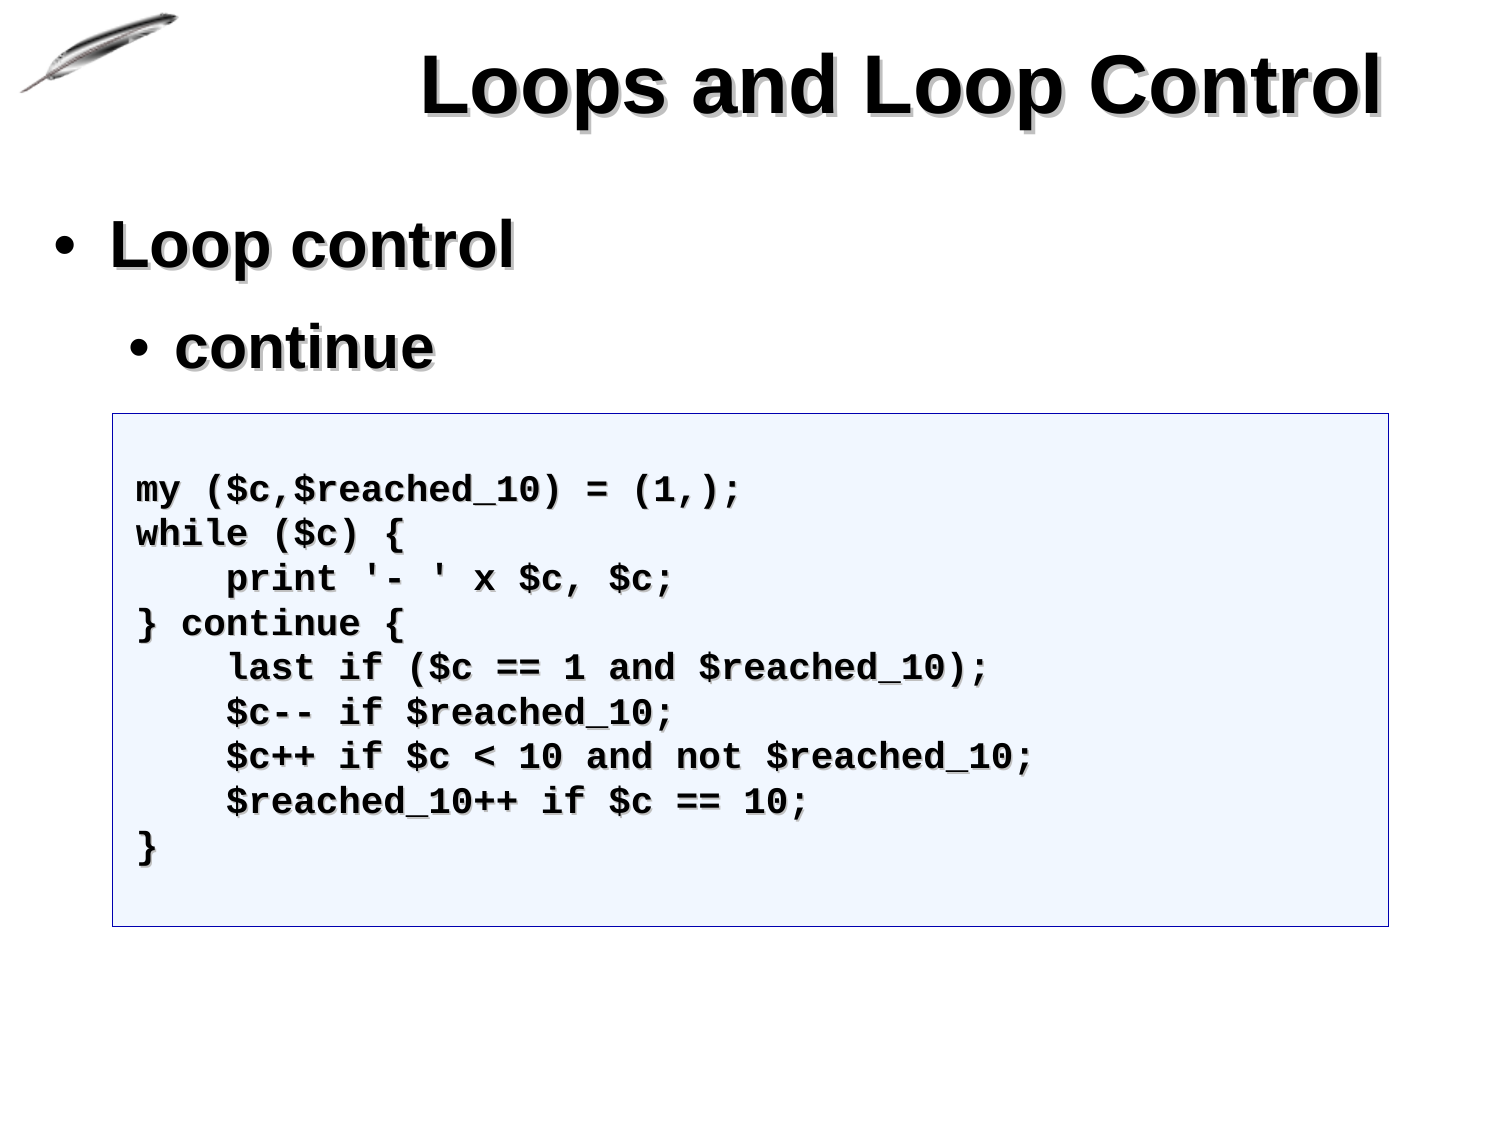

# Loops and Loop Control
Loop control
continue
my ($c,$reached_10) = (1,);
while ($c) {
 print '- ' x $c, $c;
} continue {
 last if ($c == 1 and $reached_10);
 $c-- if $reached_10;
 $c++ if $c < 10 and not $reached_10;
 $reached_10++ if $c == 10;
}